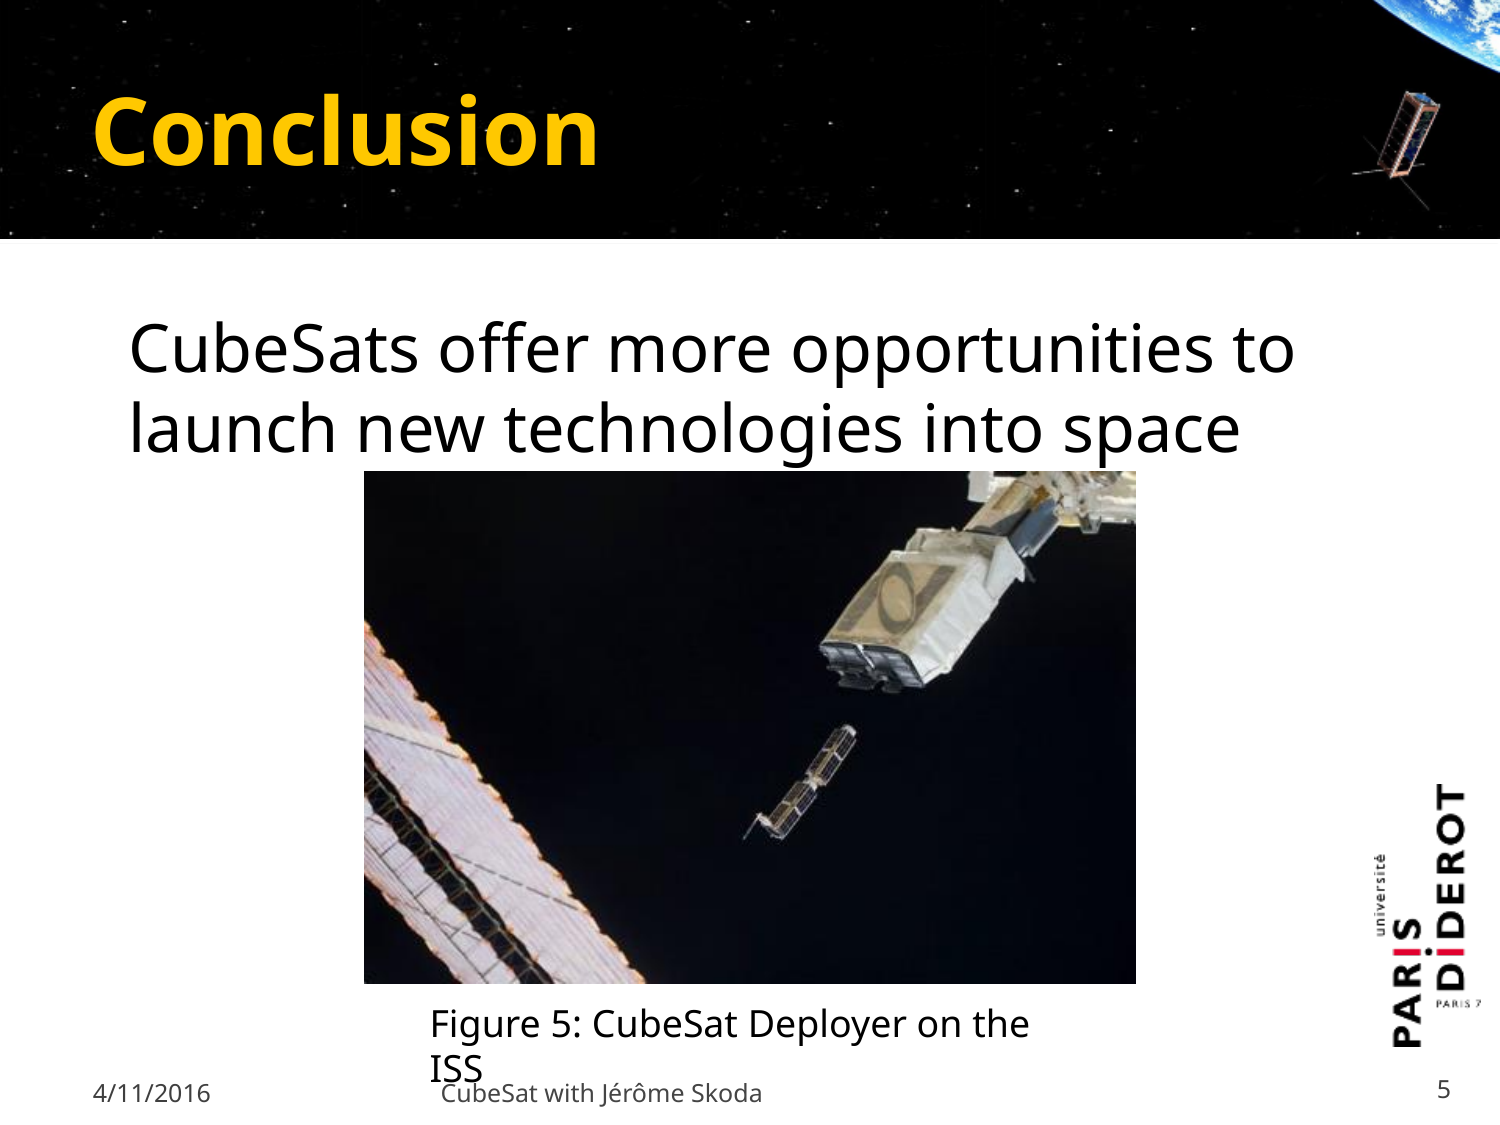

# Conclusion
CubeSats offer more opportunities to launch new technologies into space
Figure 5: CubeSat Deployer on the ISS
4/11/2016
CubeSat with Jérôme Skoda